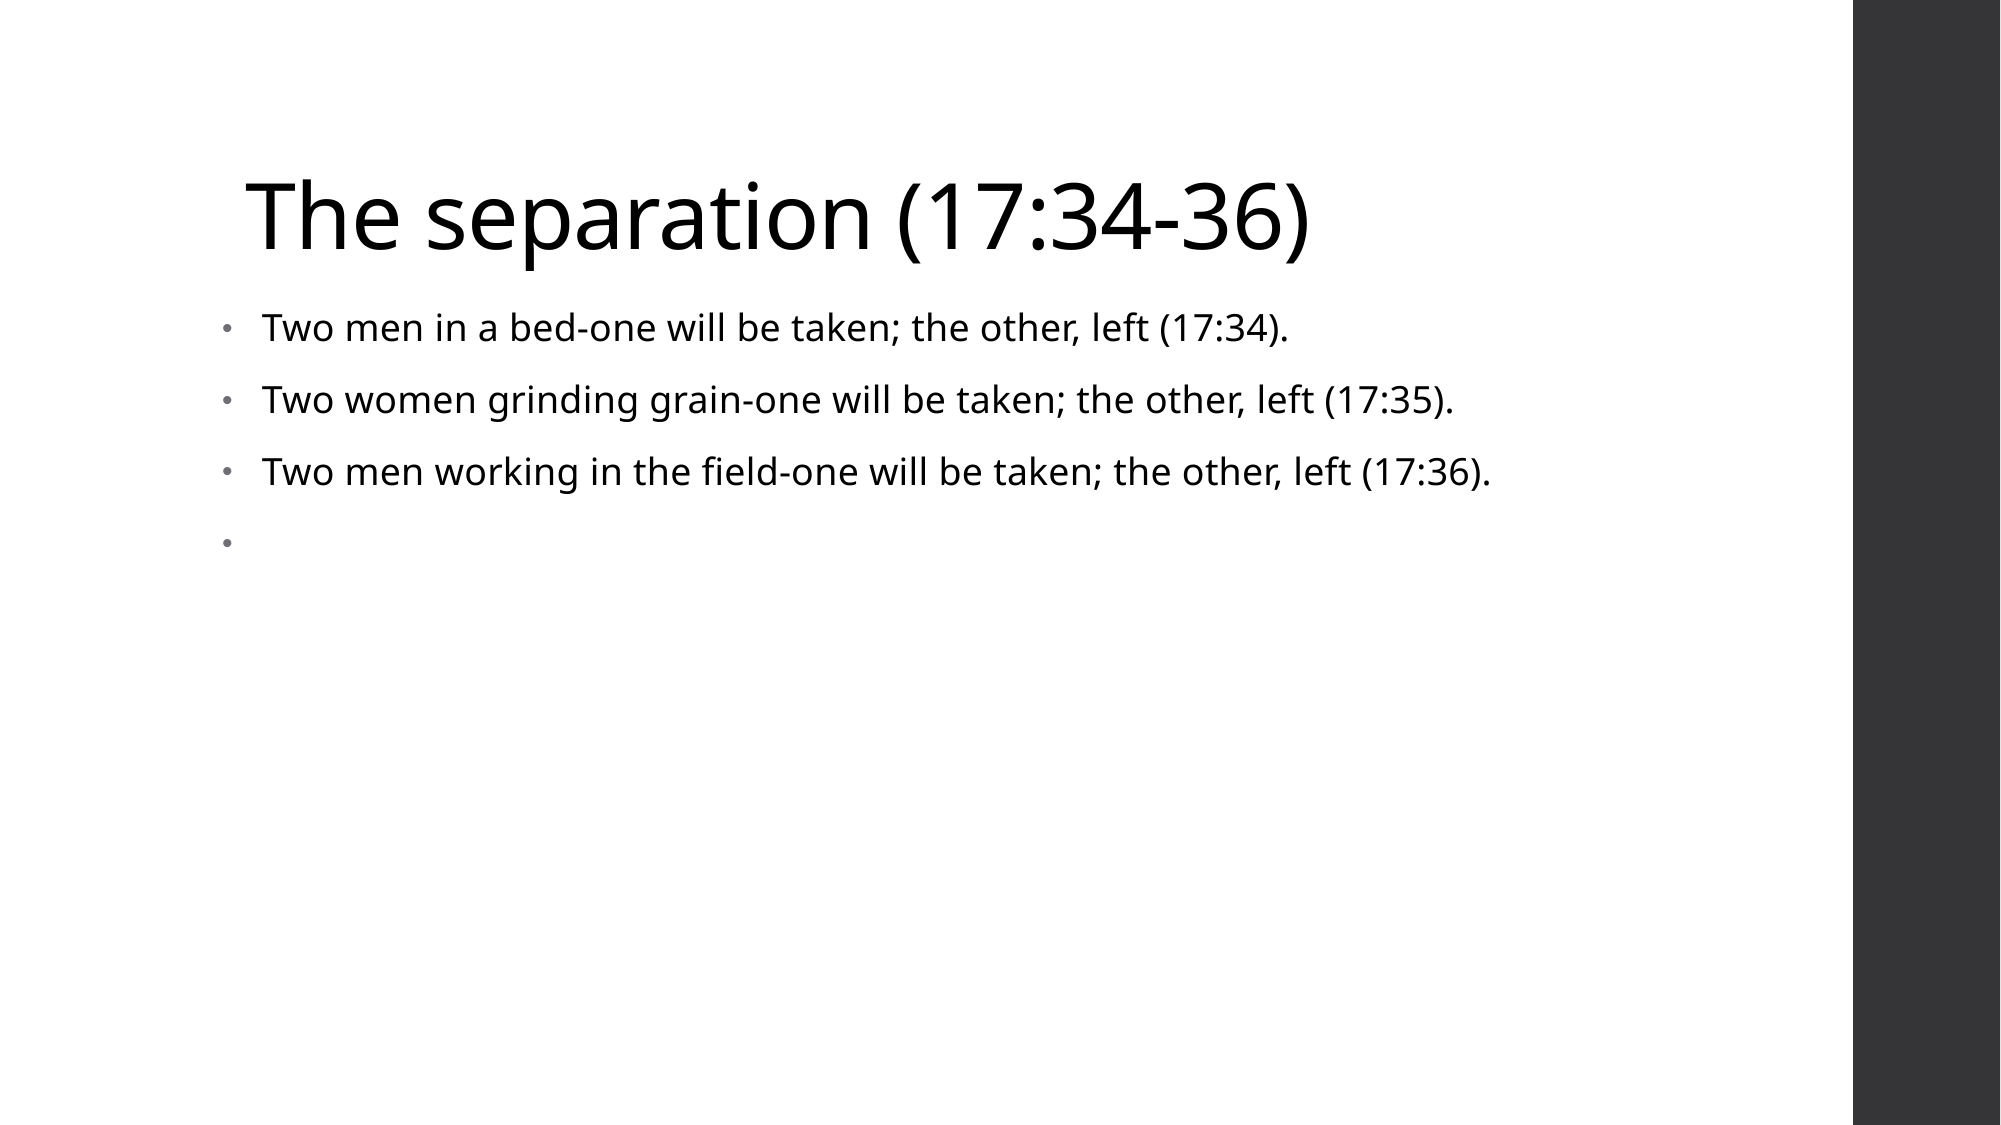

# The separation (17:34-36)
 Two men in a bed-one will be taken; the other, left (17:34).
 Two women grinding grain-one will be taken; the other, left (17:35).
 Two men working in the field-one will be taken; the other, left (17:36).